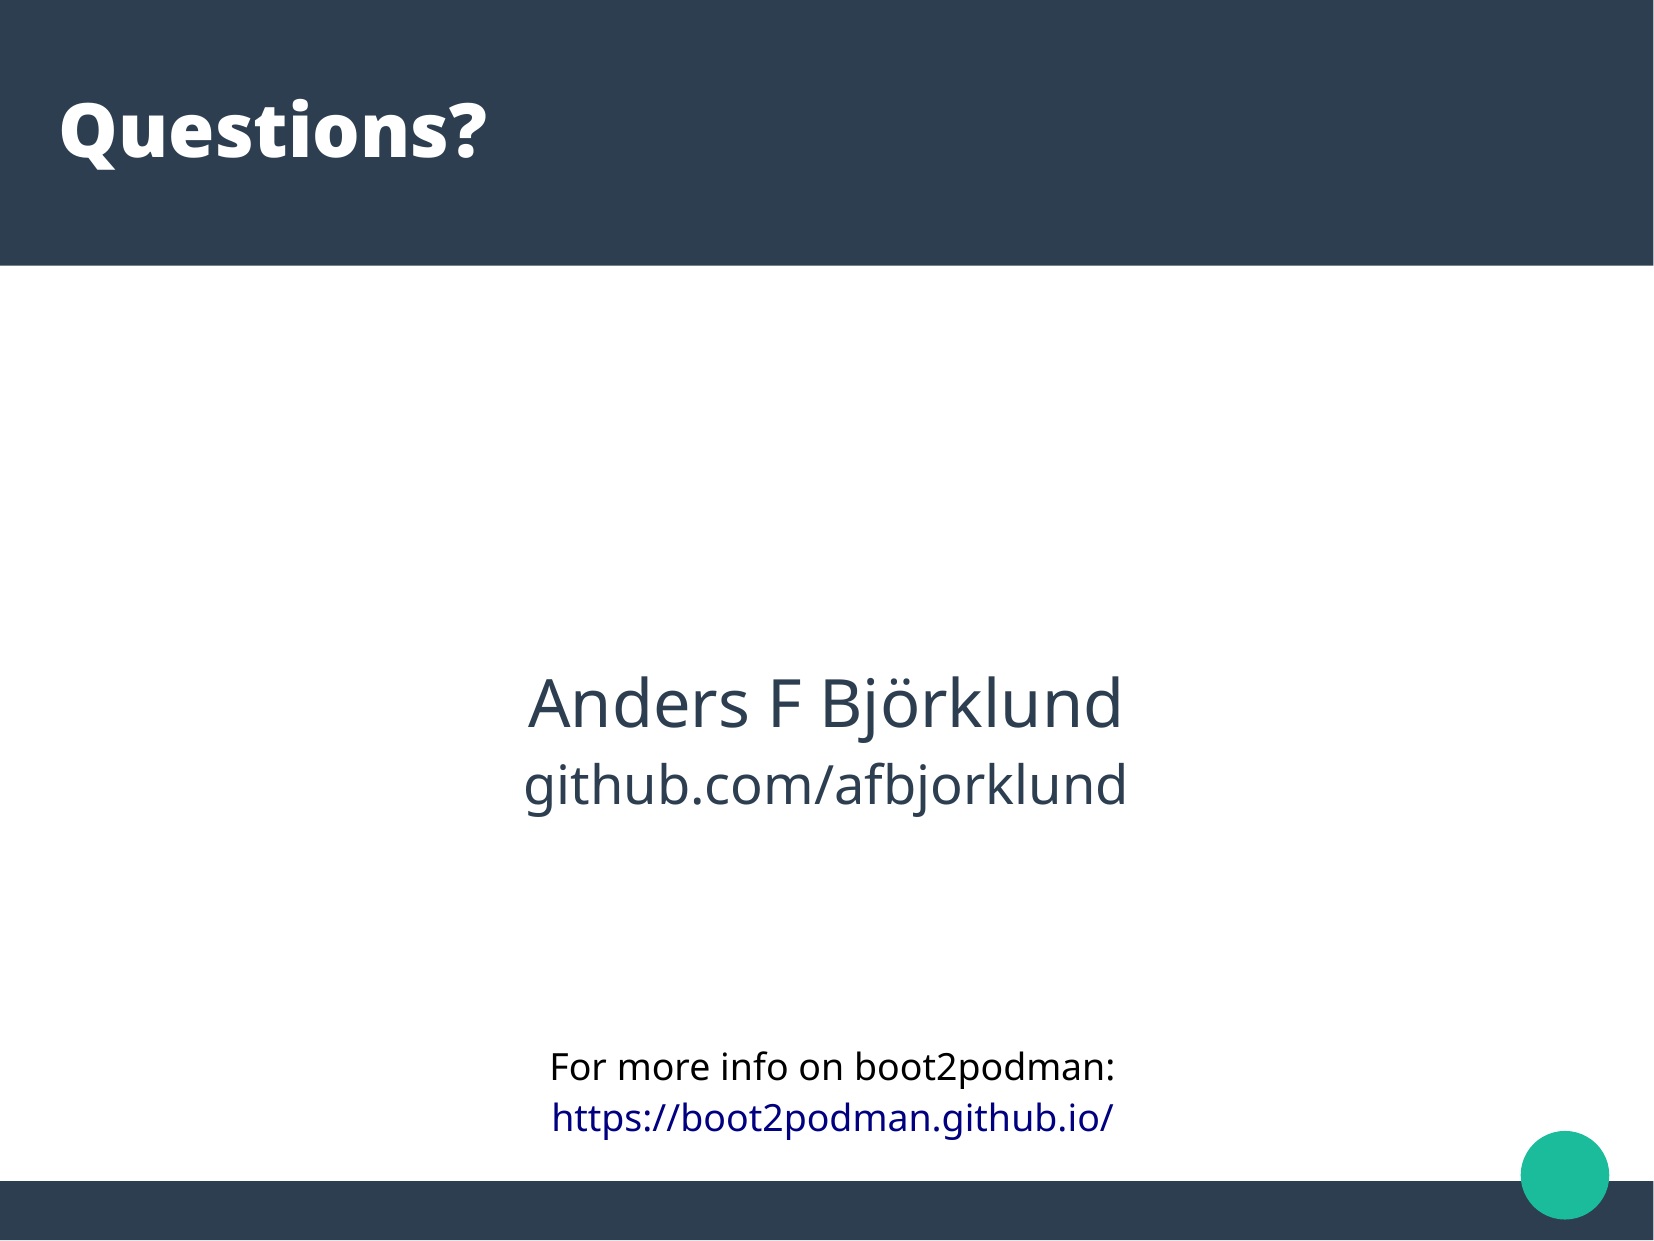

# Questions?
Anders F Björklund
github.com/afbjorklund
For more info on boot2podman:
https://boot2podman.github.io/